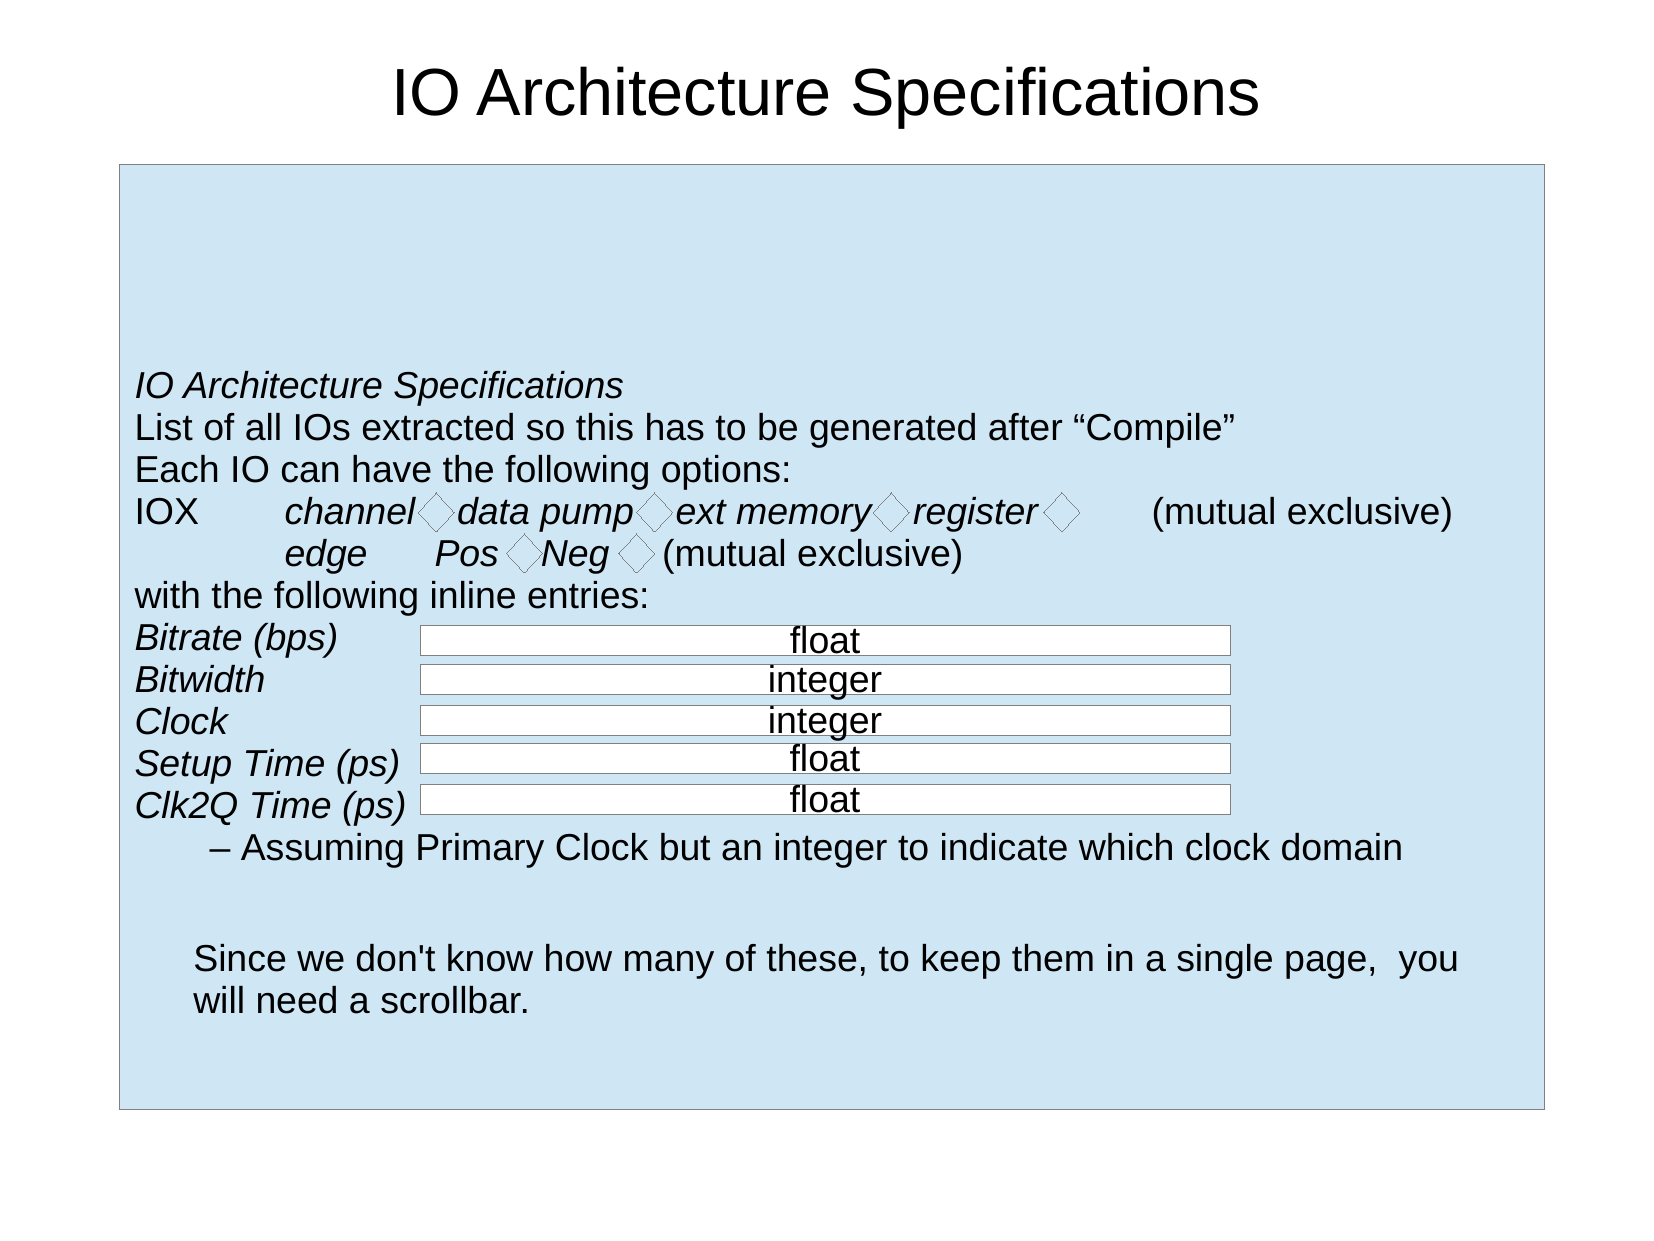

# IO Architecture Specifications
IO Architecture Specifications
List of all IOs extracted so this has to be generated after “Compile”
Each IO can have the following options:
IOX	 	channel data pump ext memory register	 (mutual exclusive)
		edge 	Pos Neg (mutual exclusive)
with the following inline entries:
Bitrate (bps)
Bitwidth
Clock
Setup Time (ps)
Clk2Q Time (ps)
	– Assuming Primary Clock but an integer to indicate which clock domain
float
integer
integer
float
float
Since we don't know how many of these, to keep them in a single page, you
will need a scrollbar.